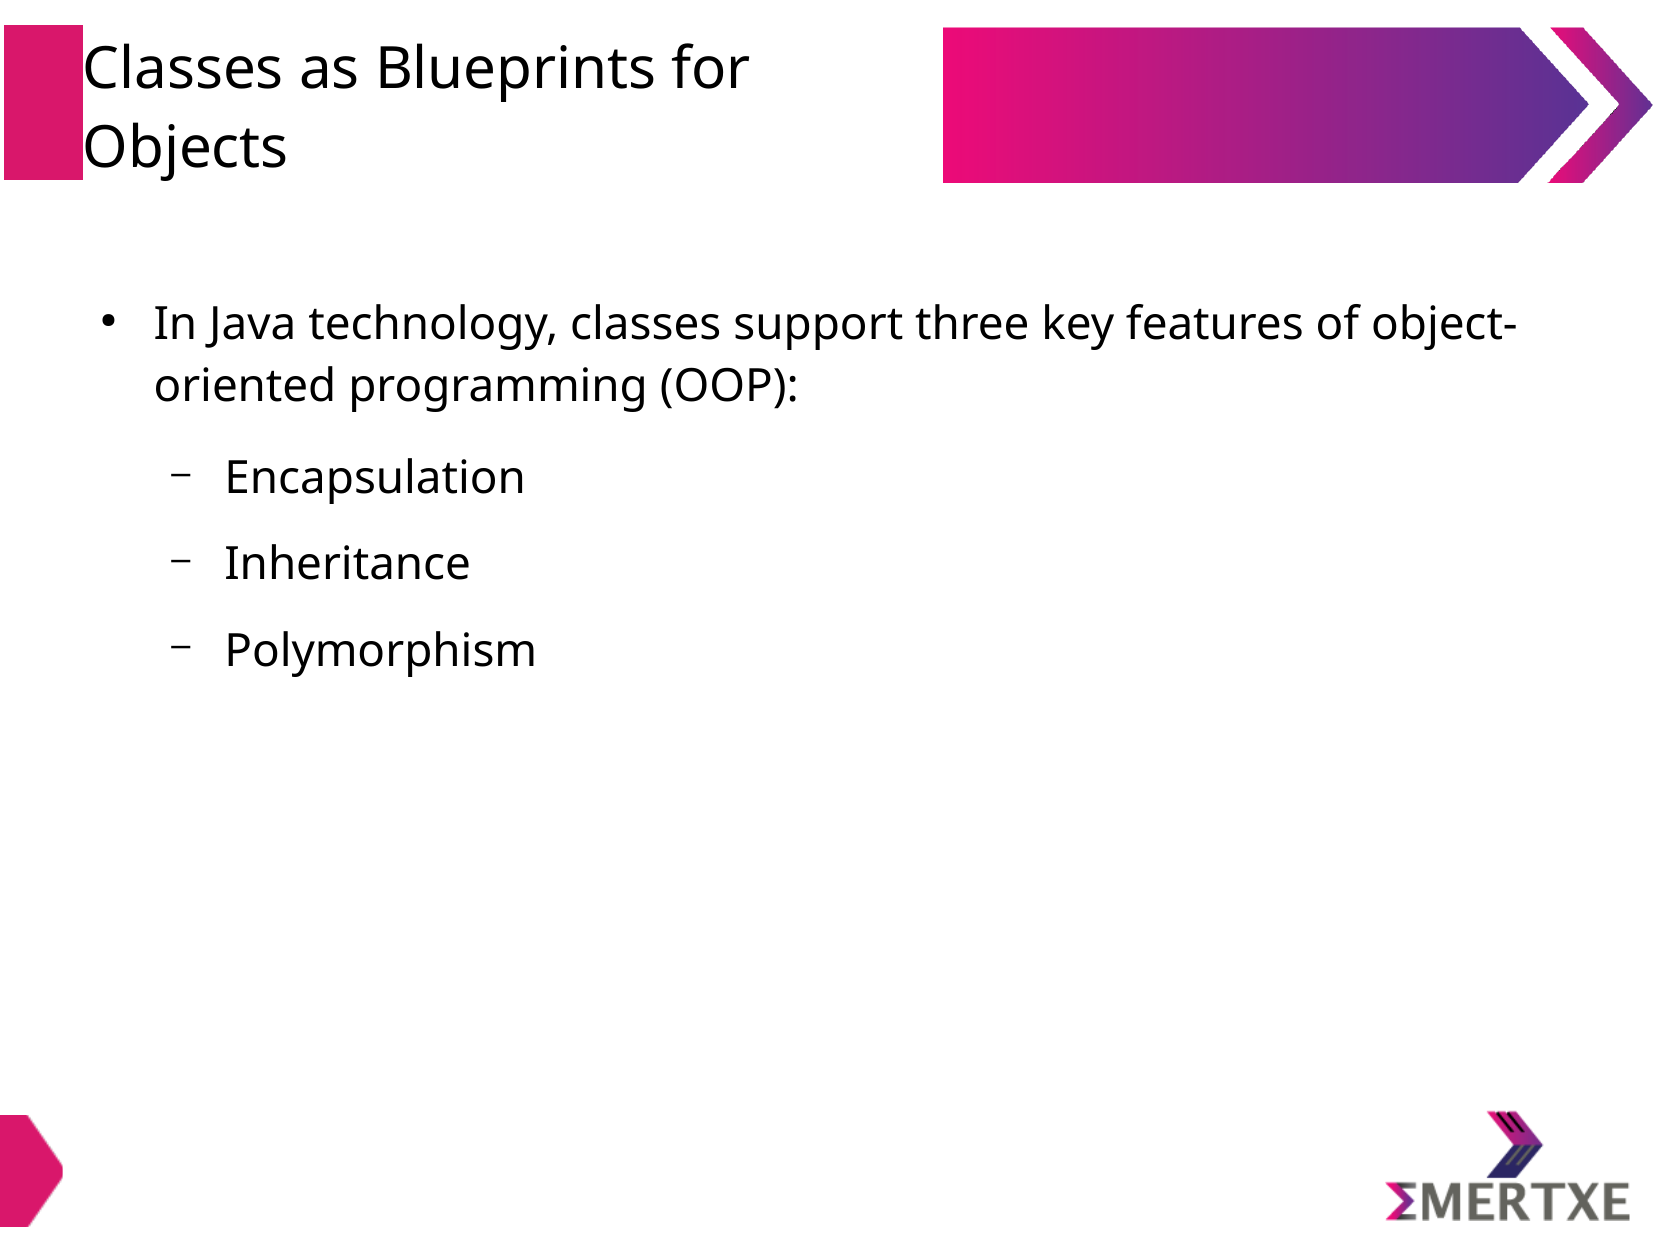

# Classes as Blueprints for Objects
In Java technology, classes support three key features of object-oriented programming (OOP):
Encapsulation
Inheritance
Polymorphism